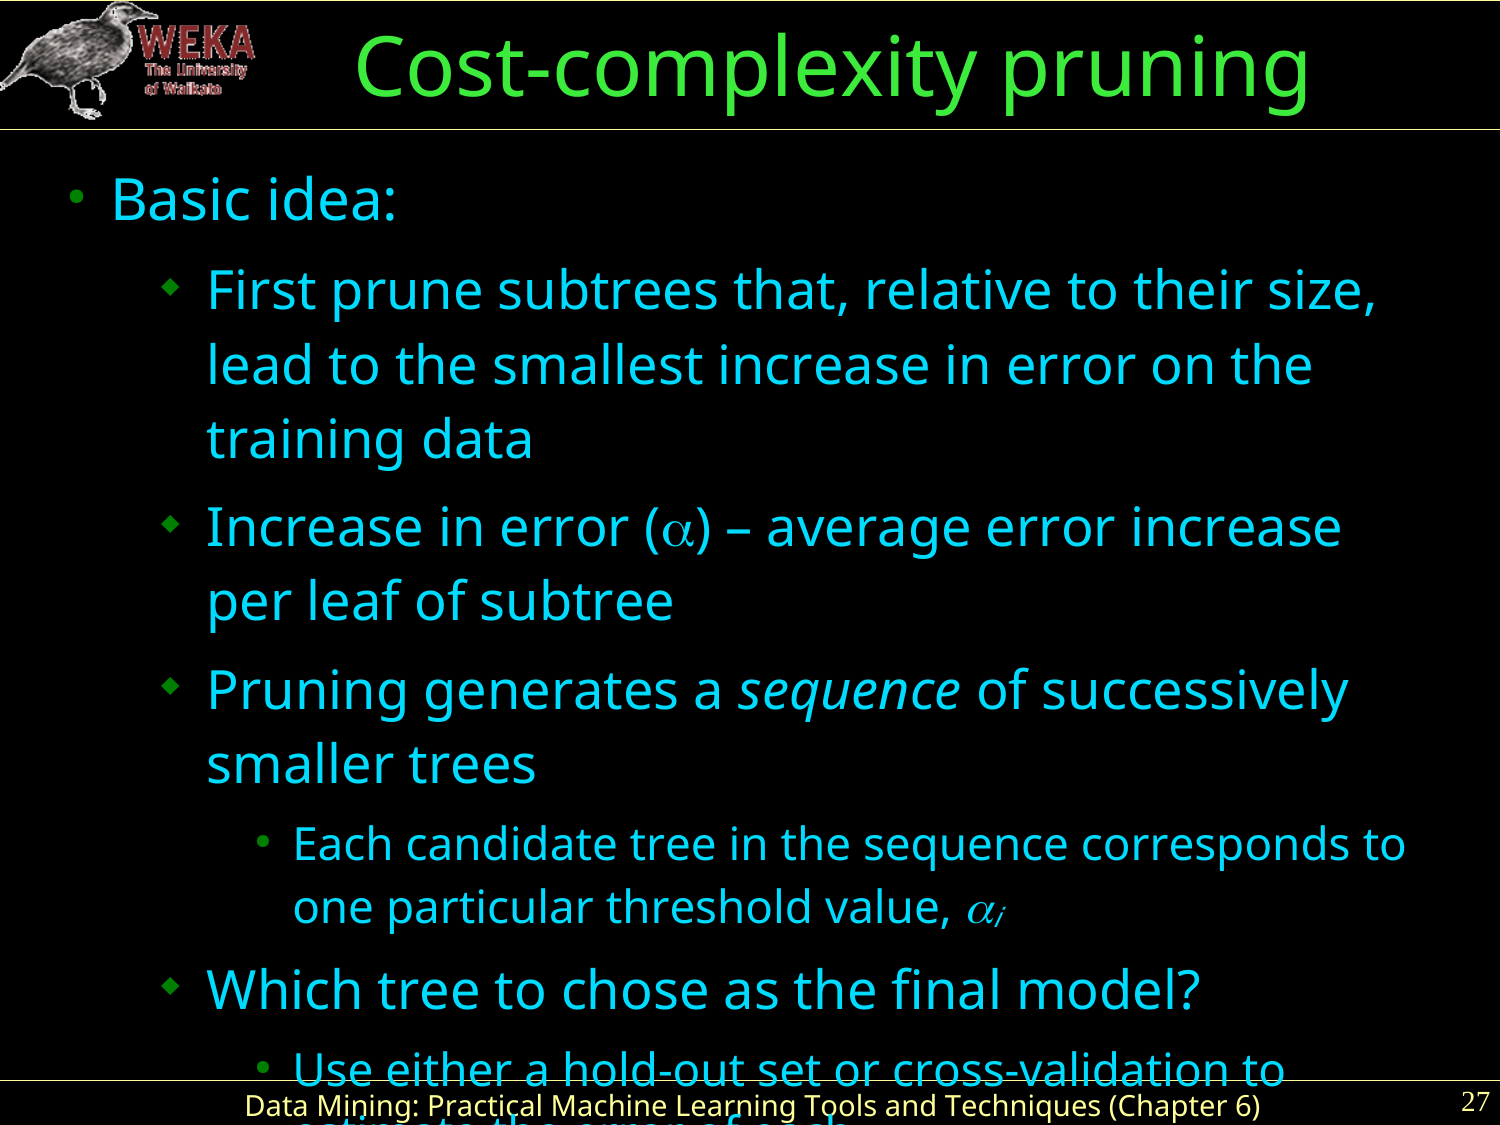

# Cost-complexity pruning
Basic idea:
First prune subtrees that, relative to their size, lead to the smallest increase in error on the training data
Increase in error (α) – average error increase per leaf of subtree
Pruning generates a sequence of successively smaller trees
Each candidate tree in the sequence corresponds to one particular threshold value, αi
Which tree to chose as the final model?
Use either a hold-out set or cross-validation to estimate the error of each
Data Mining: Practical Machine Learning Tools and Techniques (Chapter 6)
27